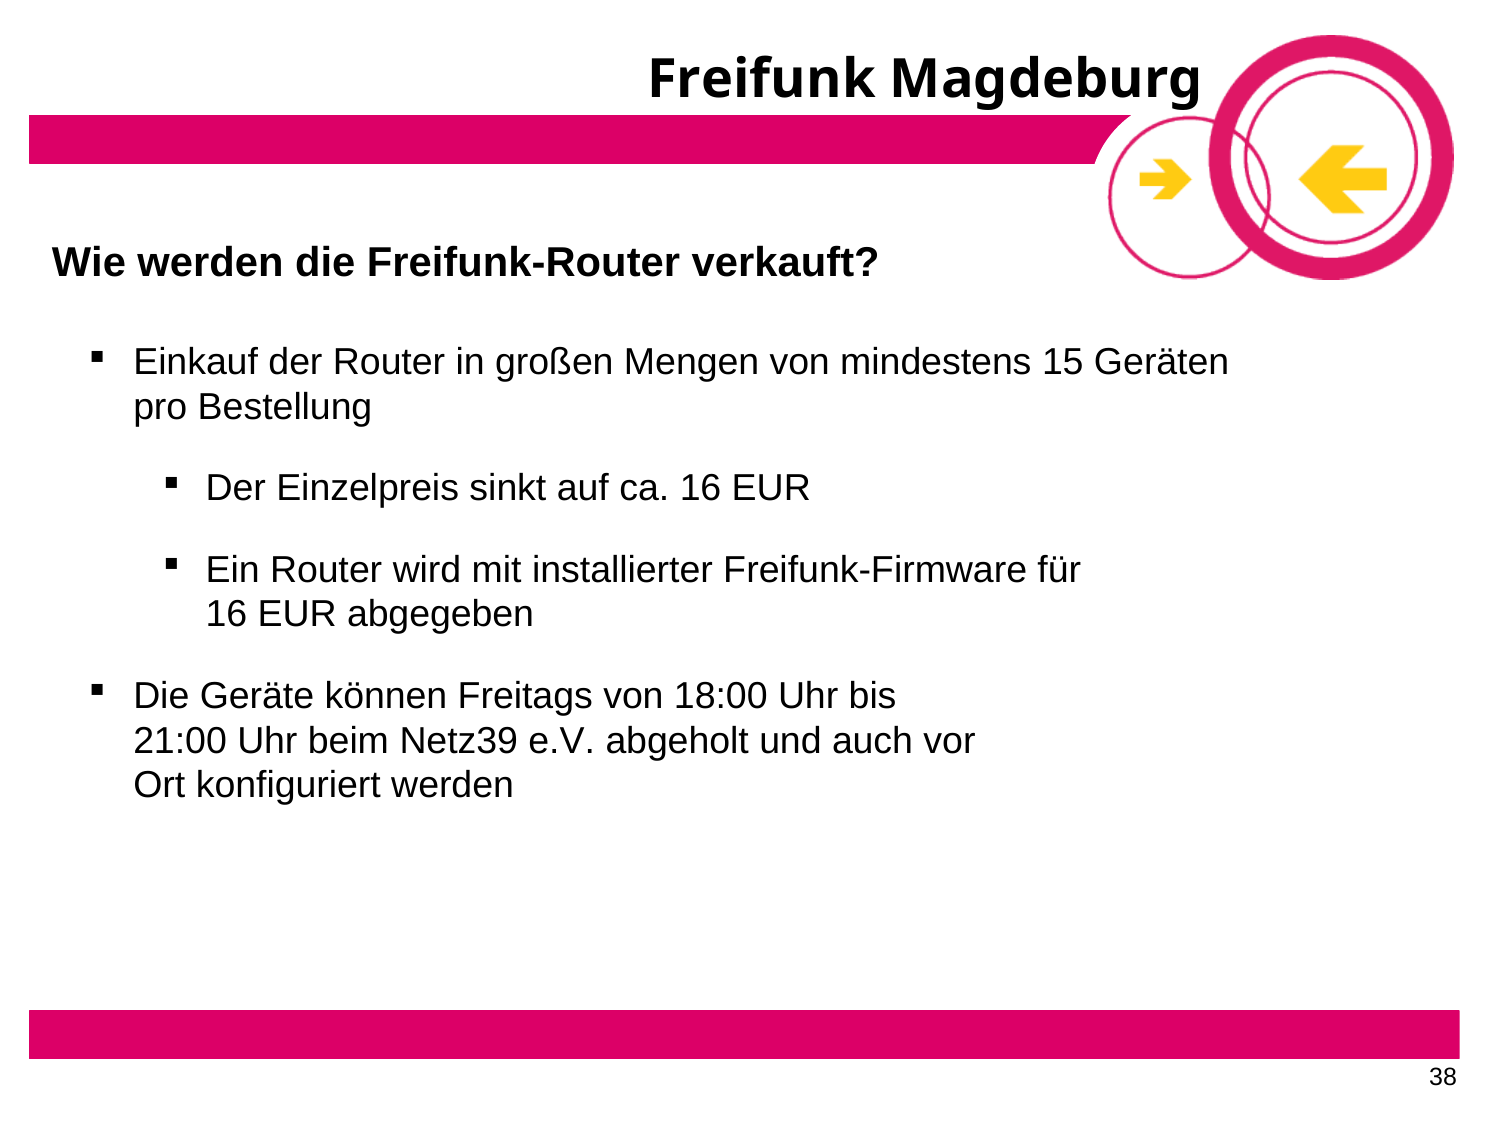

Wie werden die Freifunk-Router verkauft?
Einkauf der Router in großen Mengen von mindestens 15 Geräten pro Bestellung
Der Einzelpreis sinkt auf ca. 16 EUR
Ein Router wird mit installierter Freifunk-Firmware für
16 EUR abgegeben
Die Geräte können Freitags von 18:00 Uhr bis
21:00 Uhr beim Netz39 e.V. abgeholt und auch vor
Ort konfiguriert werden
38